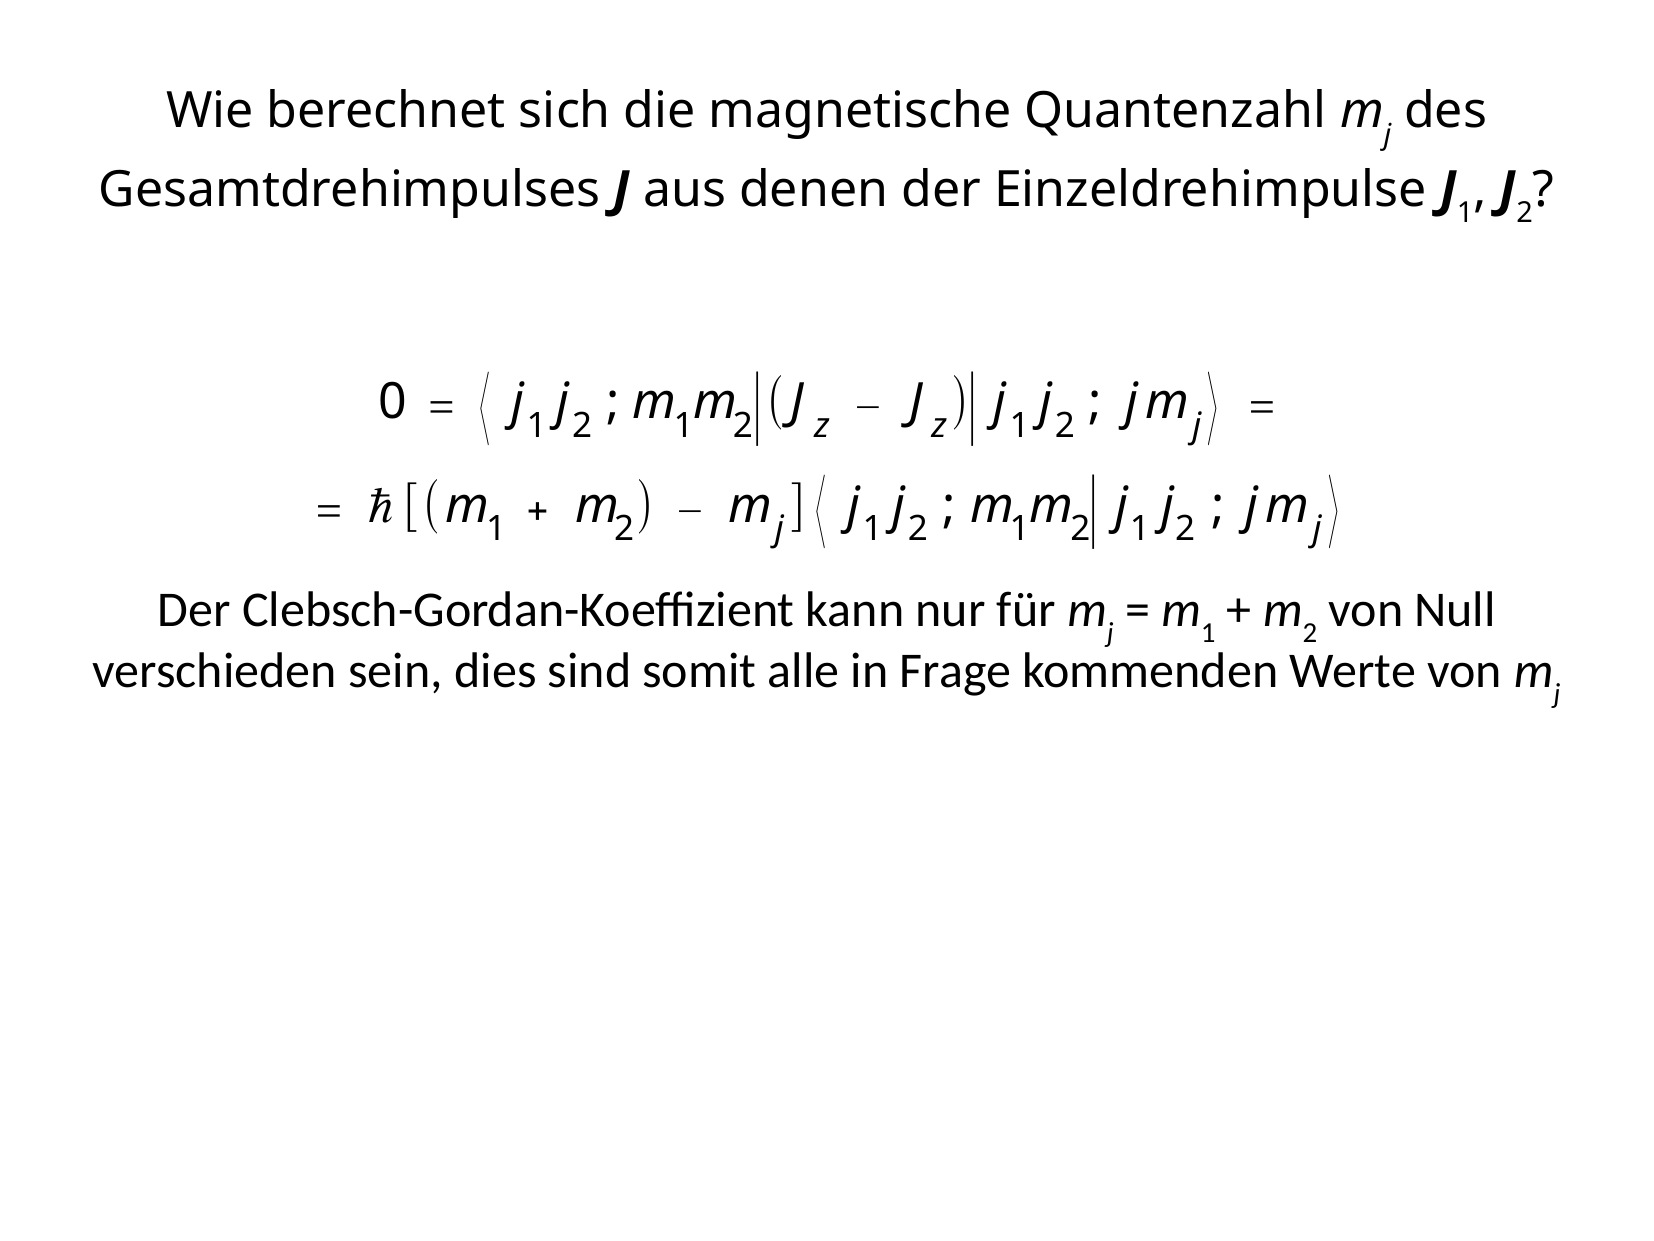

# Wie berechnet sich die magnetische Quantenzahl mj des Gesamtdrehimpulses J aus denen der Einzeldrehimpulse J1, J2?
Der Clebsch-Gordan-Koeffizient kann nur für mj = m1 + m2 von Null verschieden sein, dies sind somit alle in Frage kommenden Werte von mj